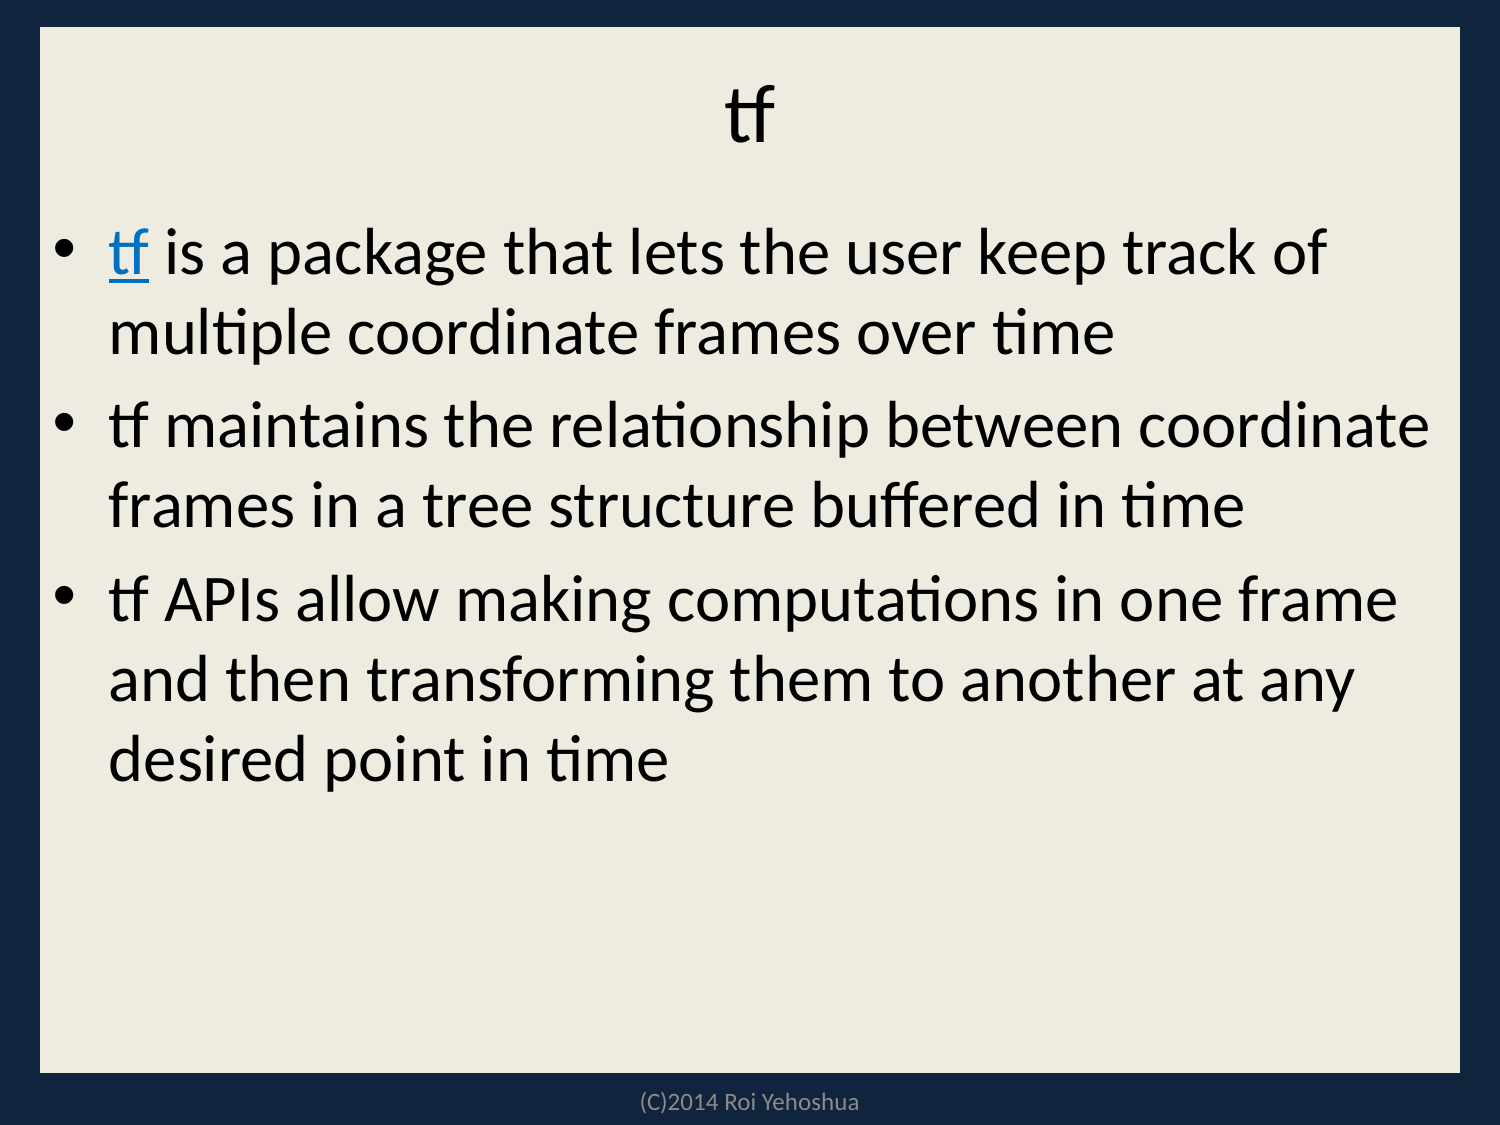

# tf
tf is a package that lets the user keep track of multiple coordinate frames over time
tf maintains the relationship between coordinate frames in a tree structure buffered in time
tf APIs allow making computations in one frame and then transforming them to another at any desired point in time
(C)2014 Roi Yehoshua